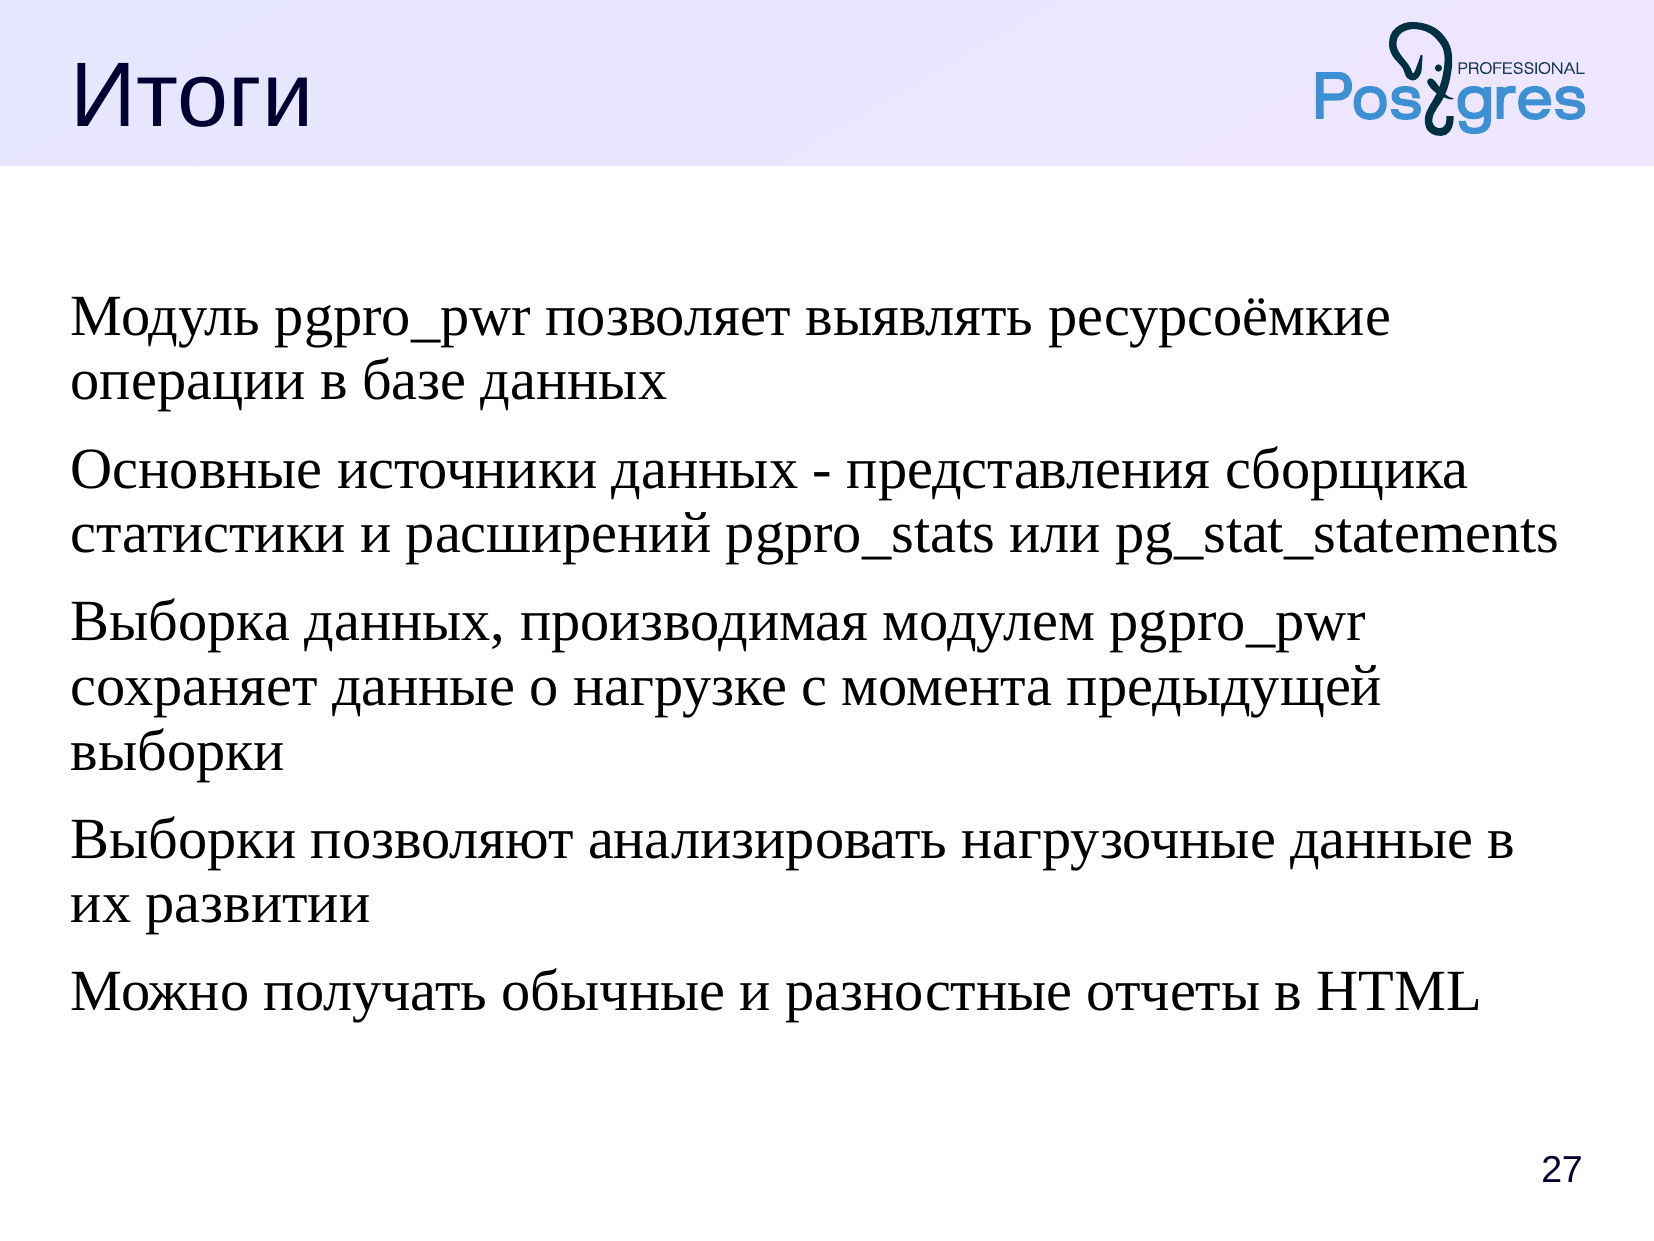

# Итоги
Модуль pgpro_pwr позволяет выявлять ресурсоёмкие операции в базе данных
Основные источники данных - представления сборщика статистики и расширений pgpro_stats или pg_stat_statements
Выборка данных, производимая модулем pgpro_pwr сохраняет данные о нагрузке с момента предыдущей выборки
Выборки позволяют анализировать нагрузочные данные в их развитии
Можно получать обычные и разностные отчеты в HTML